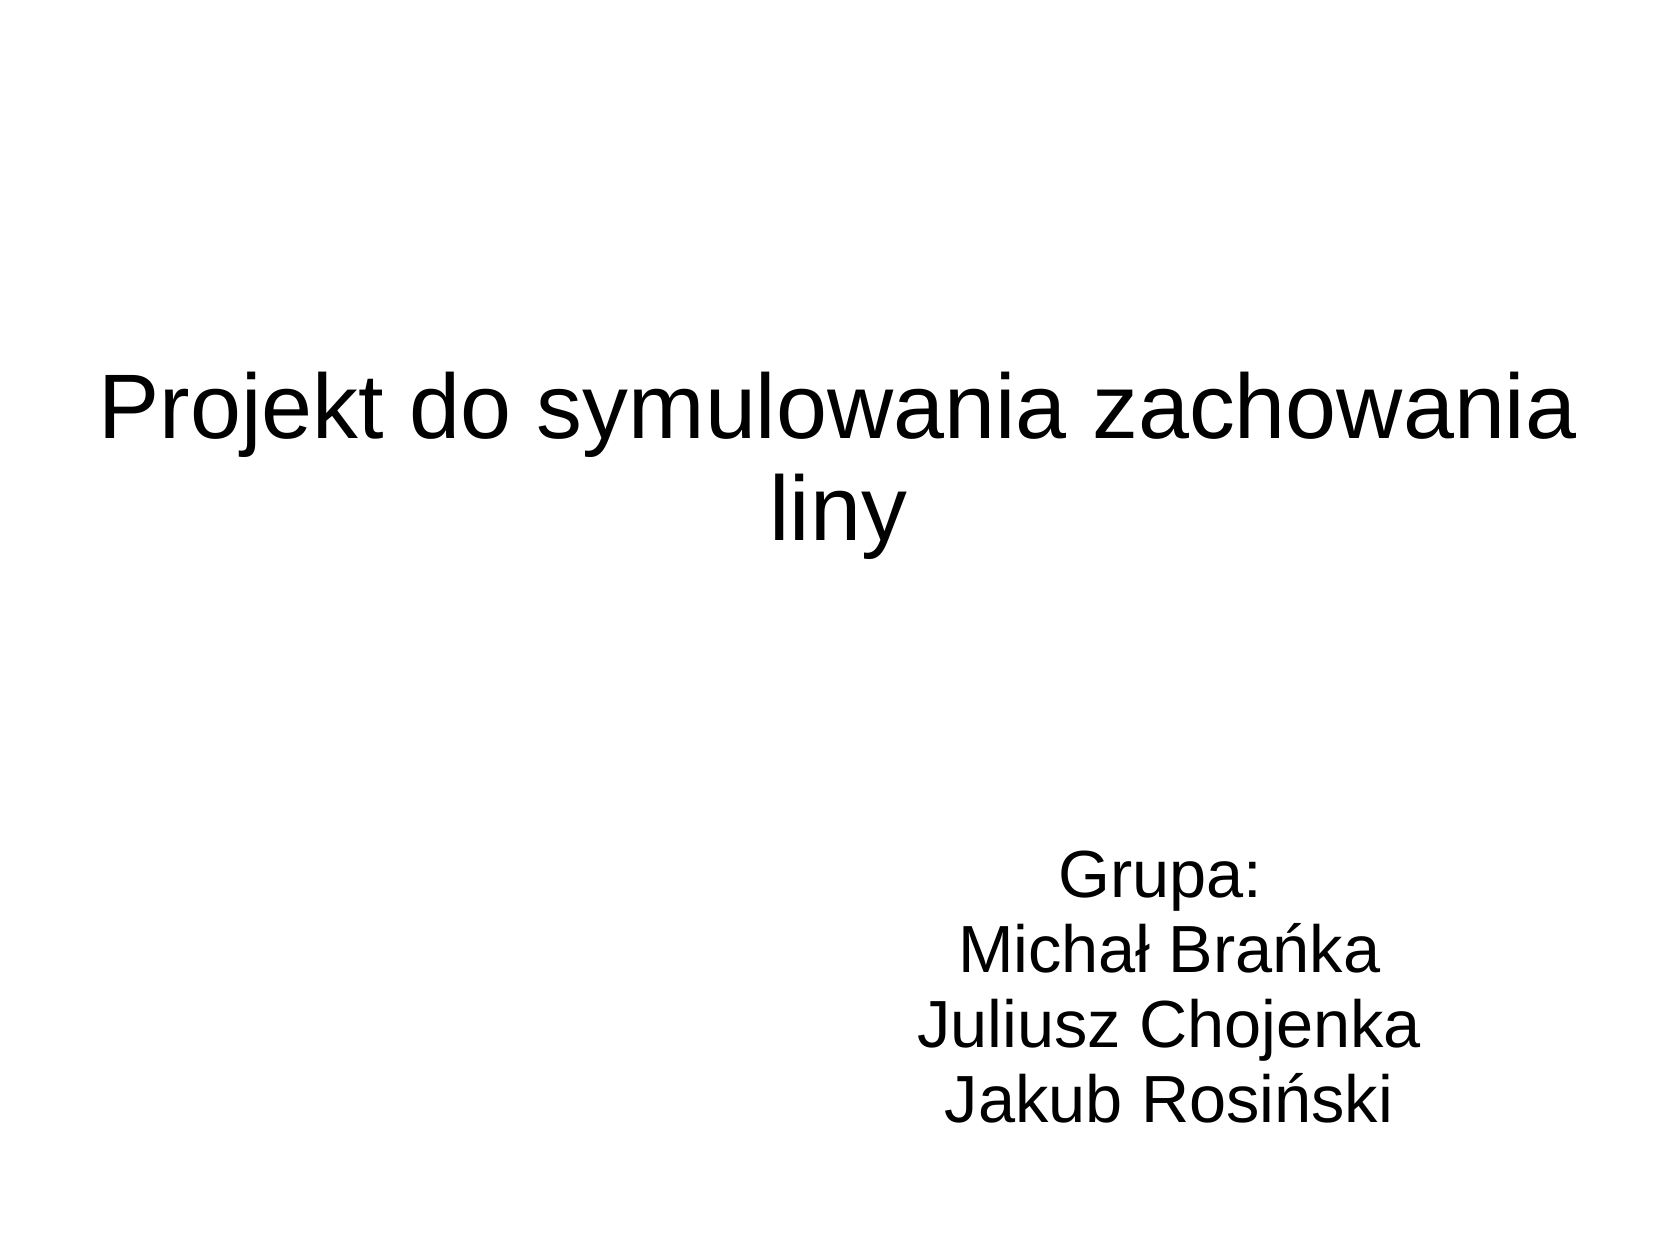

# Projekt do symulowania zachowania liny
Grupa:
Michał Brańka
Juliusz Chojenka
Jakub Rosiński